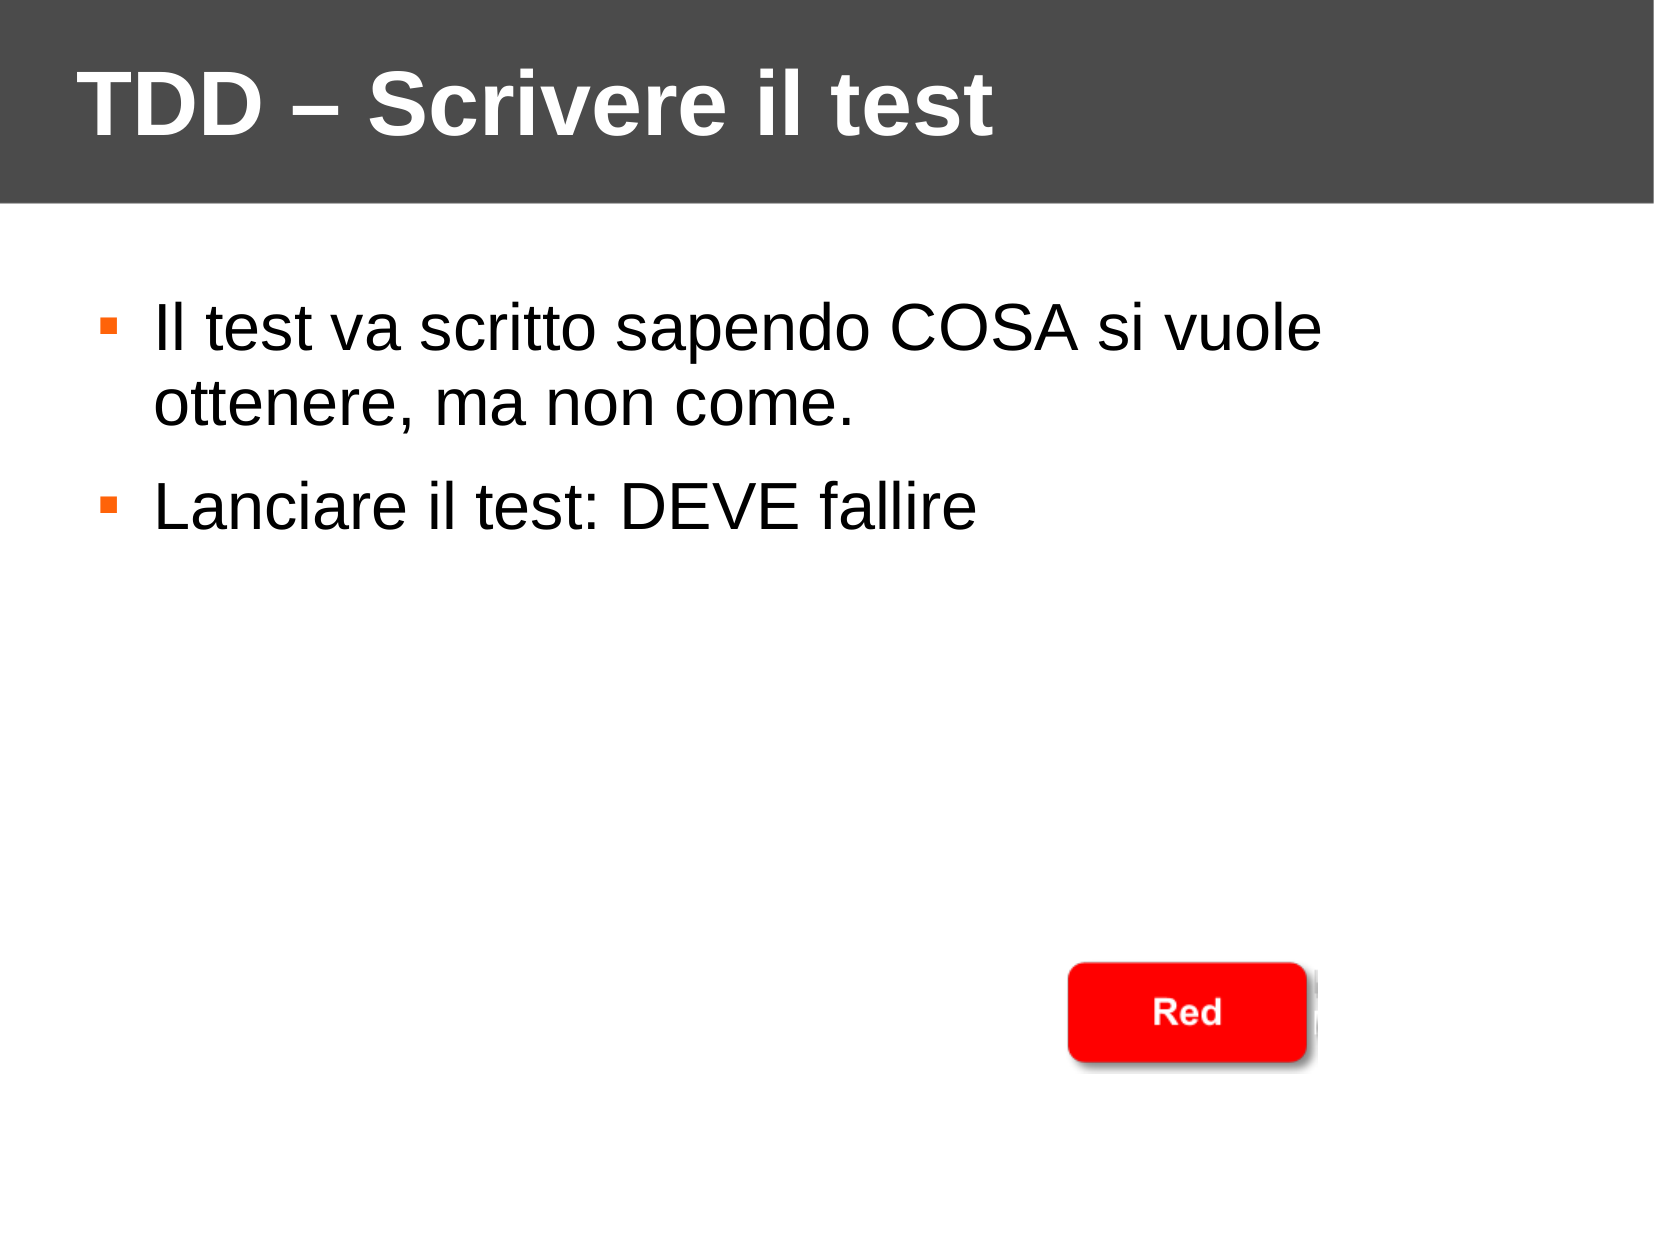

# TDD – Scrivere il test
Il test va scritto sapendo COSA si vuole ottenere, ma non come.
Lanciare il test: DEVE fallire